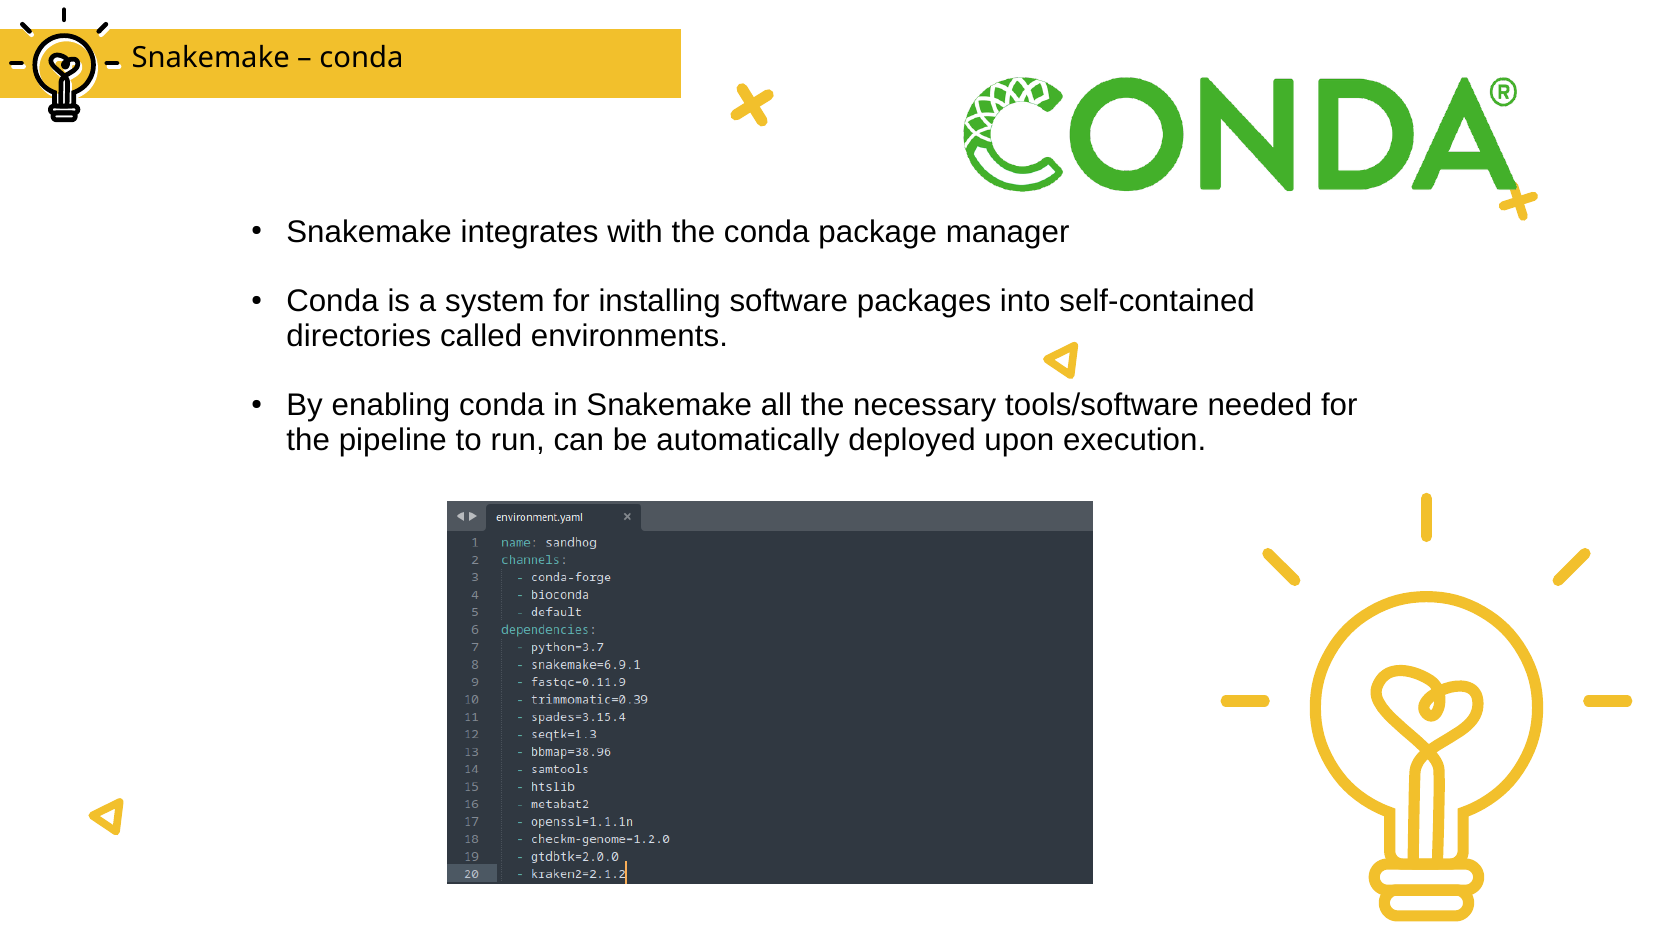

# Snakemake – conda
Snakemake integrates with the conda package manager
Conda is a system for installing software packages into self-contained directories called environments.
By enabling conda in Snakemake all the necessary tools/software needed for the pipeline to run, can be automatically deployed upon execution.